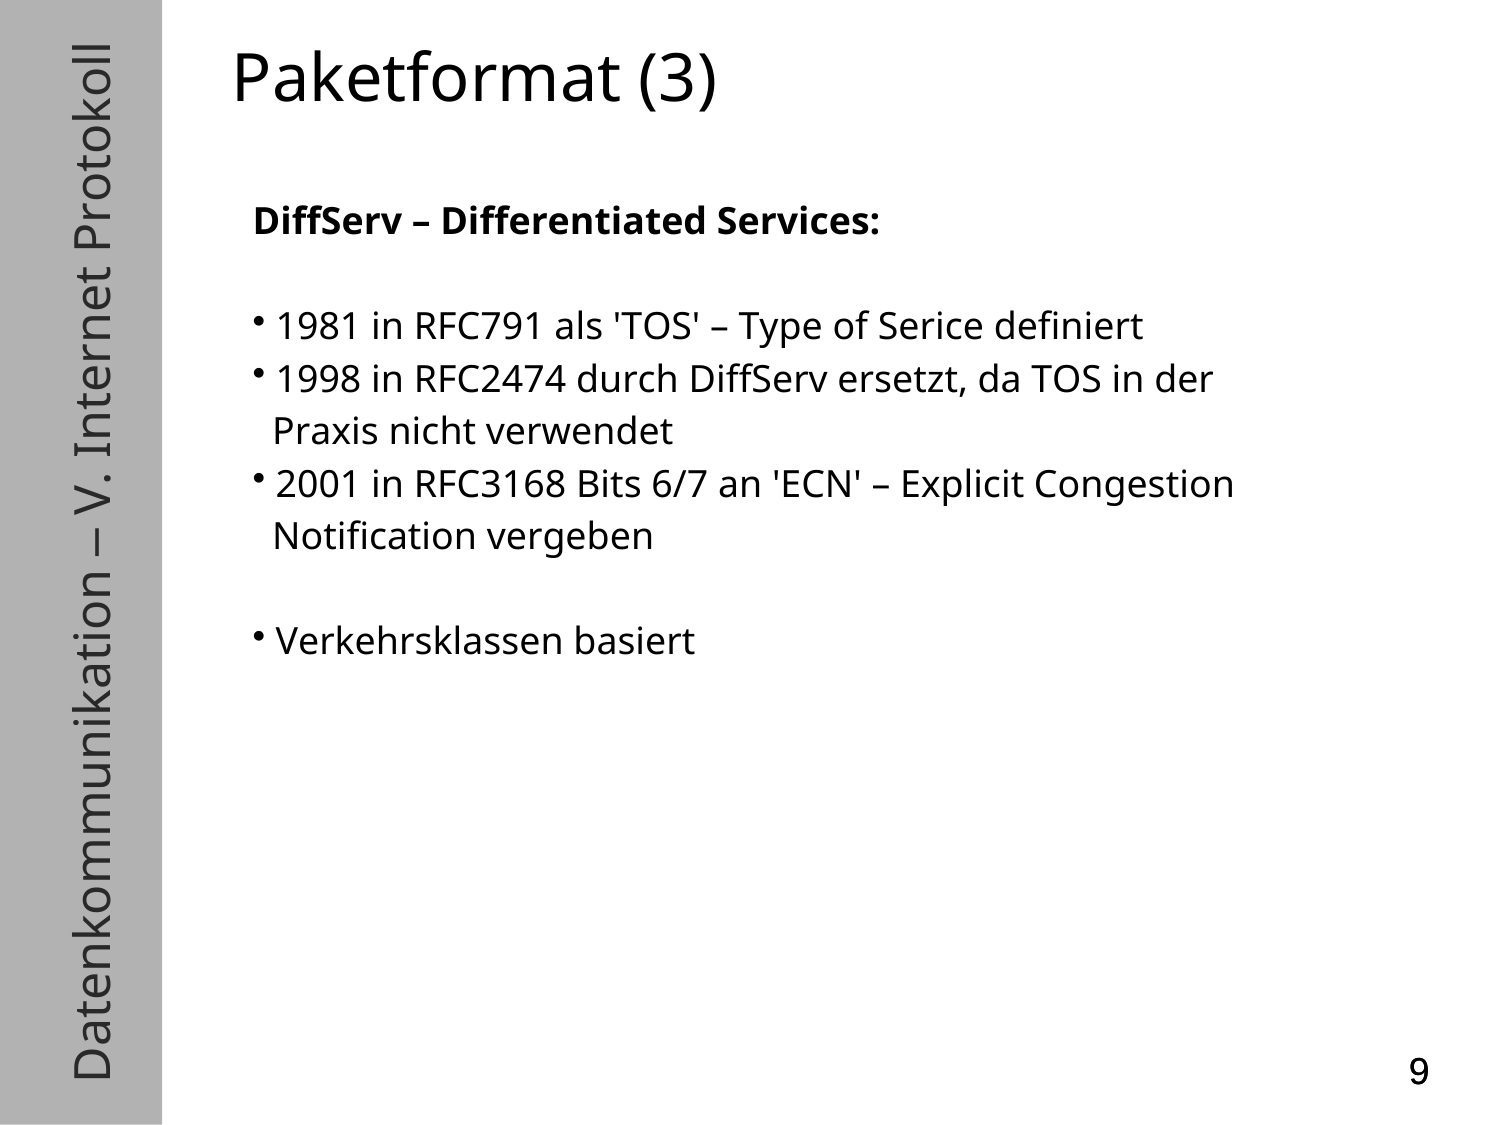

Paketformat (3)
DiffServ – Differentiated Services:
 1981 in RFC791 als 'TOS' – Type of Serice definiert
 1998 in RFC2474 durch DiffServ ersetzt, da TOS in der
 Praxis nicht verwendet
 2001 in RFC3168 Bits 6/7 an 'ECN' – Explicit Congestion
 Notification vergeben
 Verkehrsklassen basiert
Datenkommunikation – V. Internet Protokoll